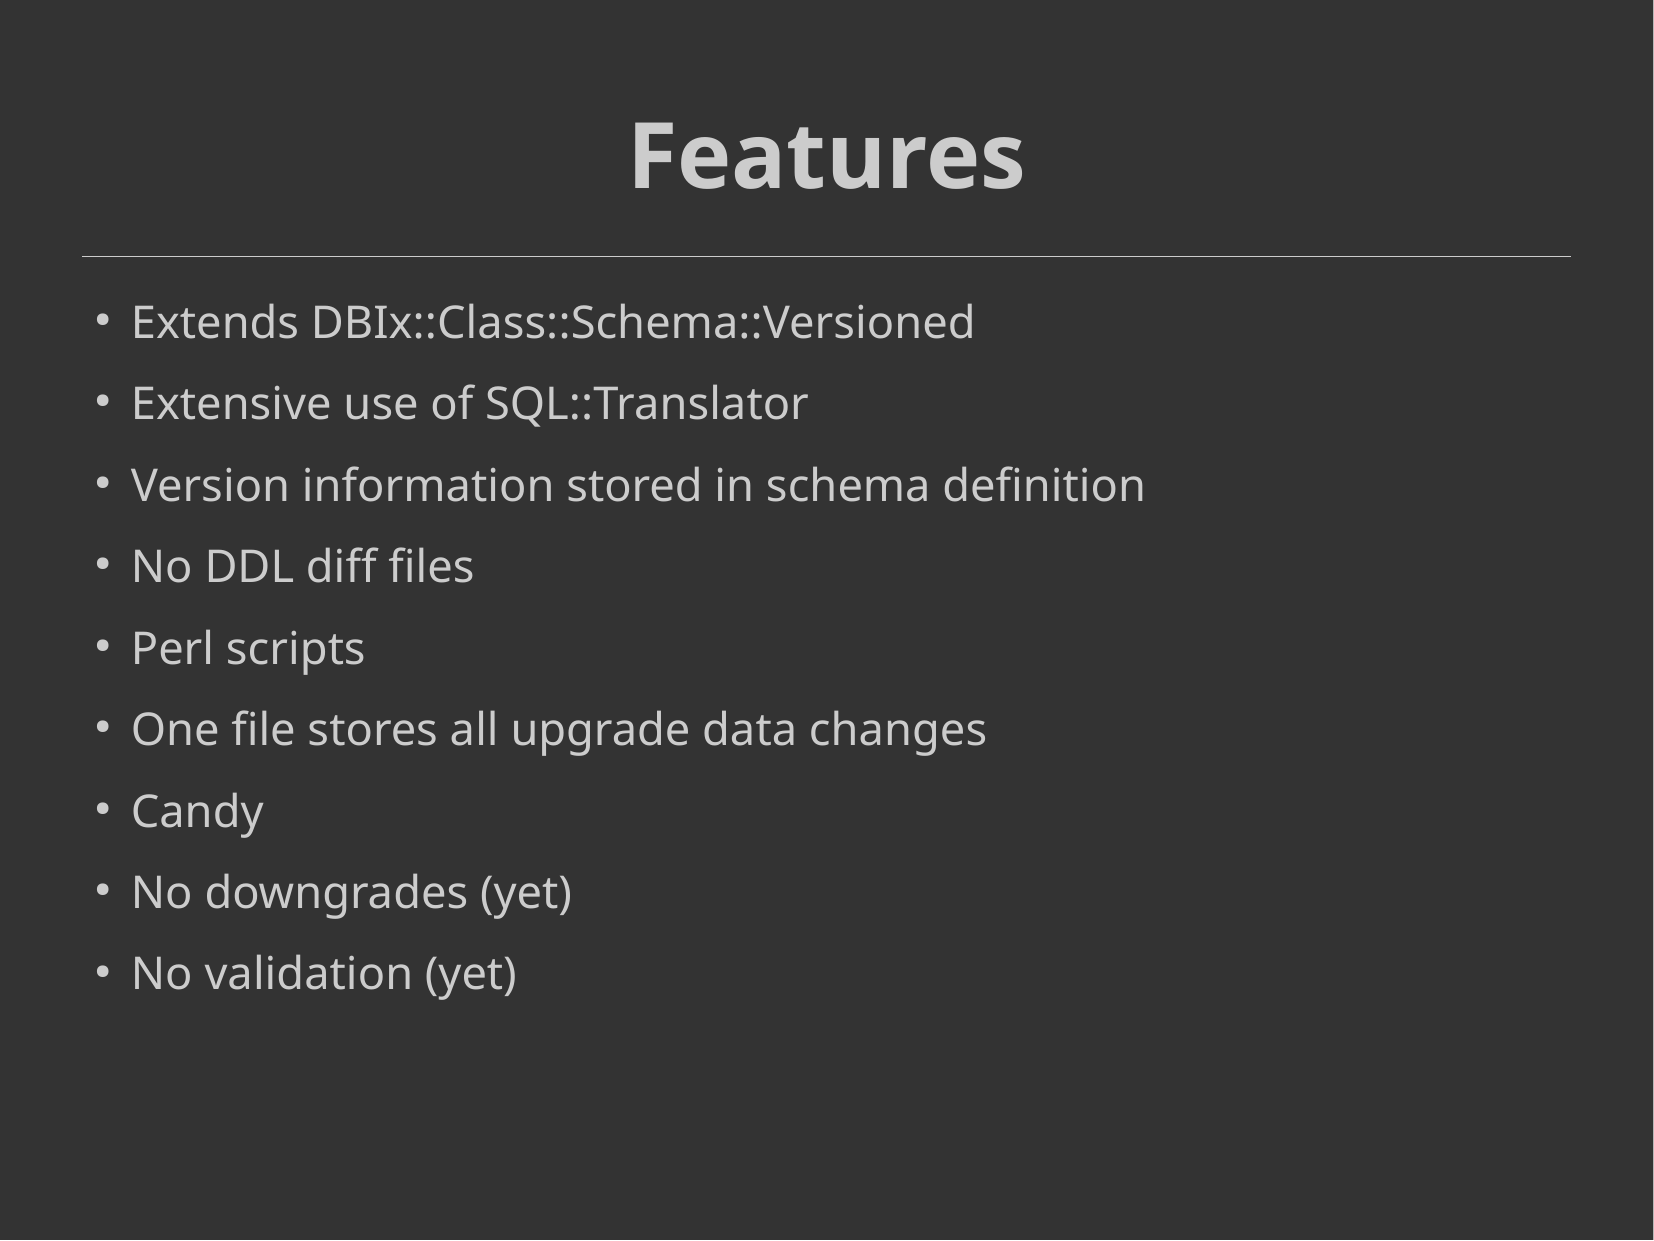

# Features
Extends DBIx::Class::Schema::Versioned
Extensive use of SQL::Translator
Version information stored in schema definition
No DDL diff files
Perl scripts
One file stores all upgrade data changes
Candy
No downgrades (yet)
No validation (yet)